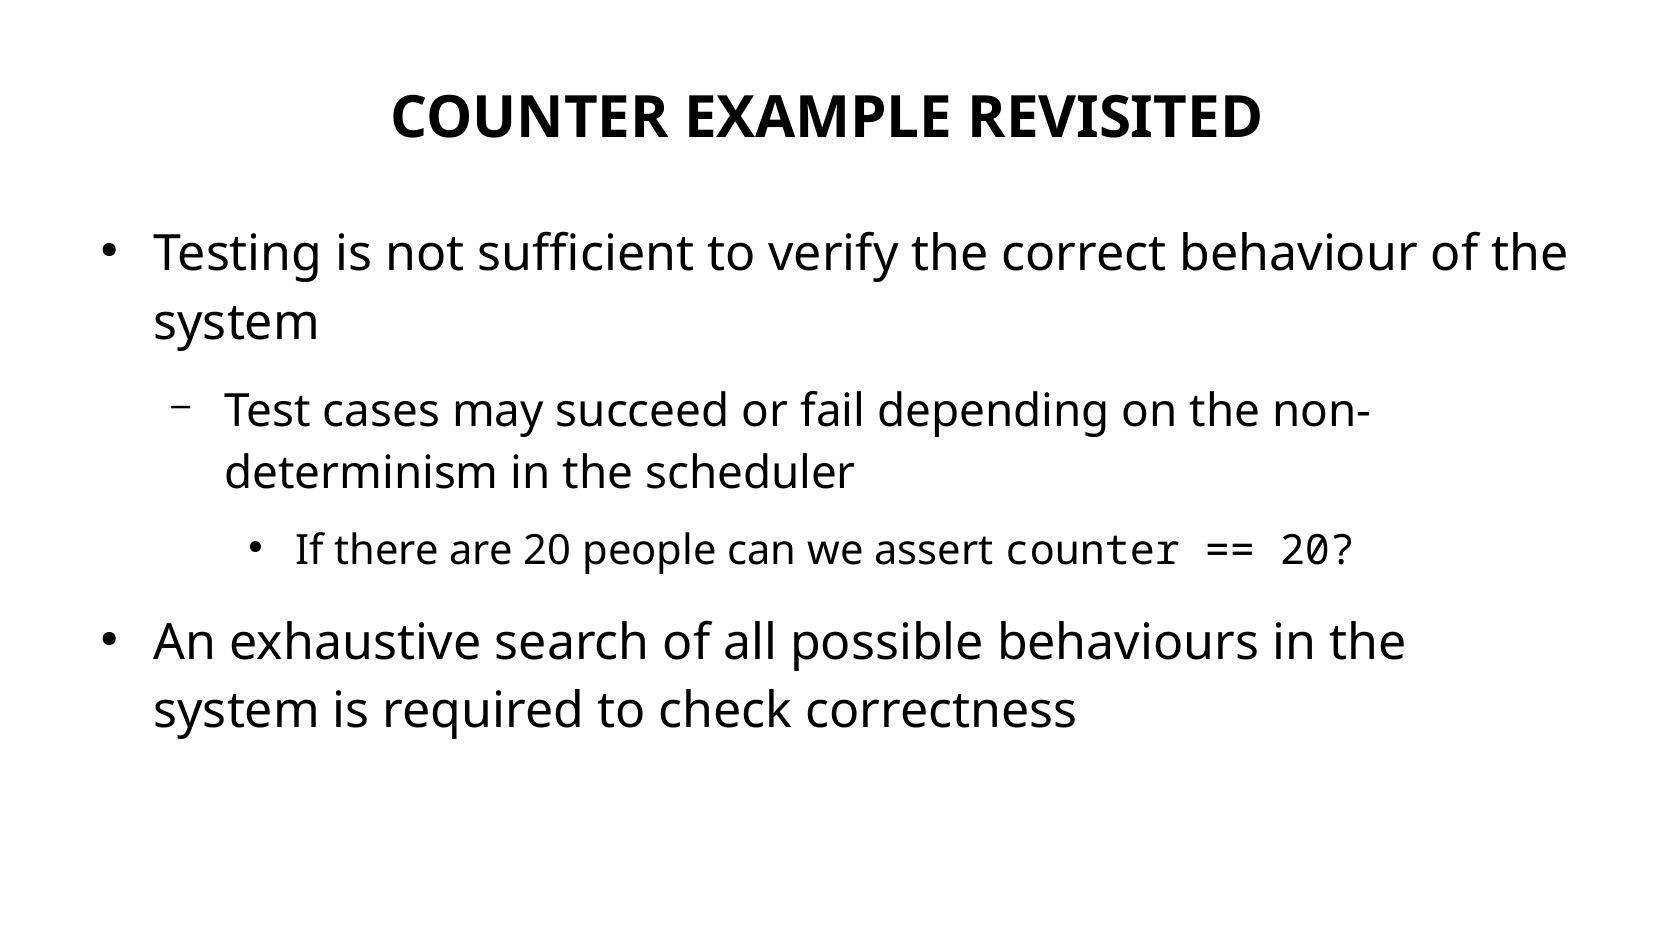

# COUNTER EXAMPLE REVISITED
Testing is not sufficient to verify the correct behaviour of the system
Test cases may succeed or fail depending on the non-determinism in the scheduler
If there are 20 people can we assert counter == 20?
An exhaustive search of all possible behaviours in the system is required to check correctness